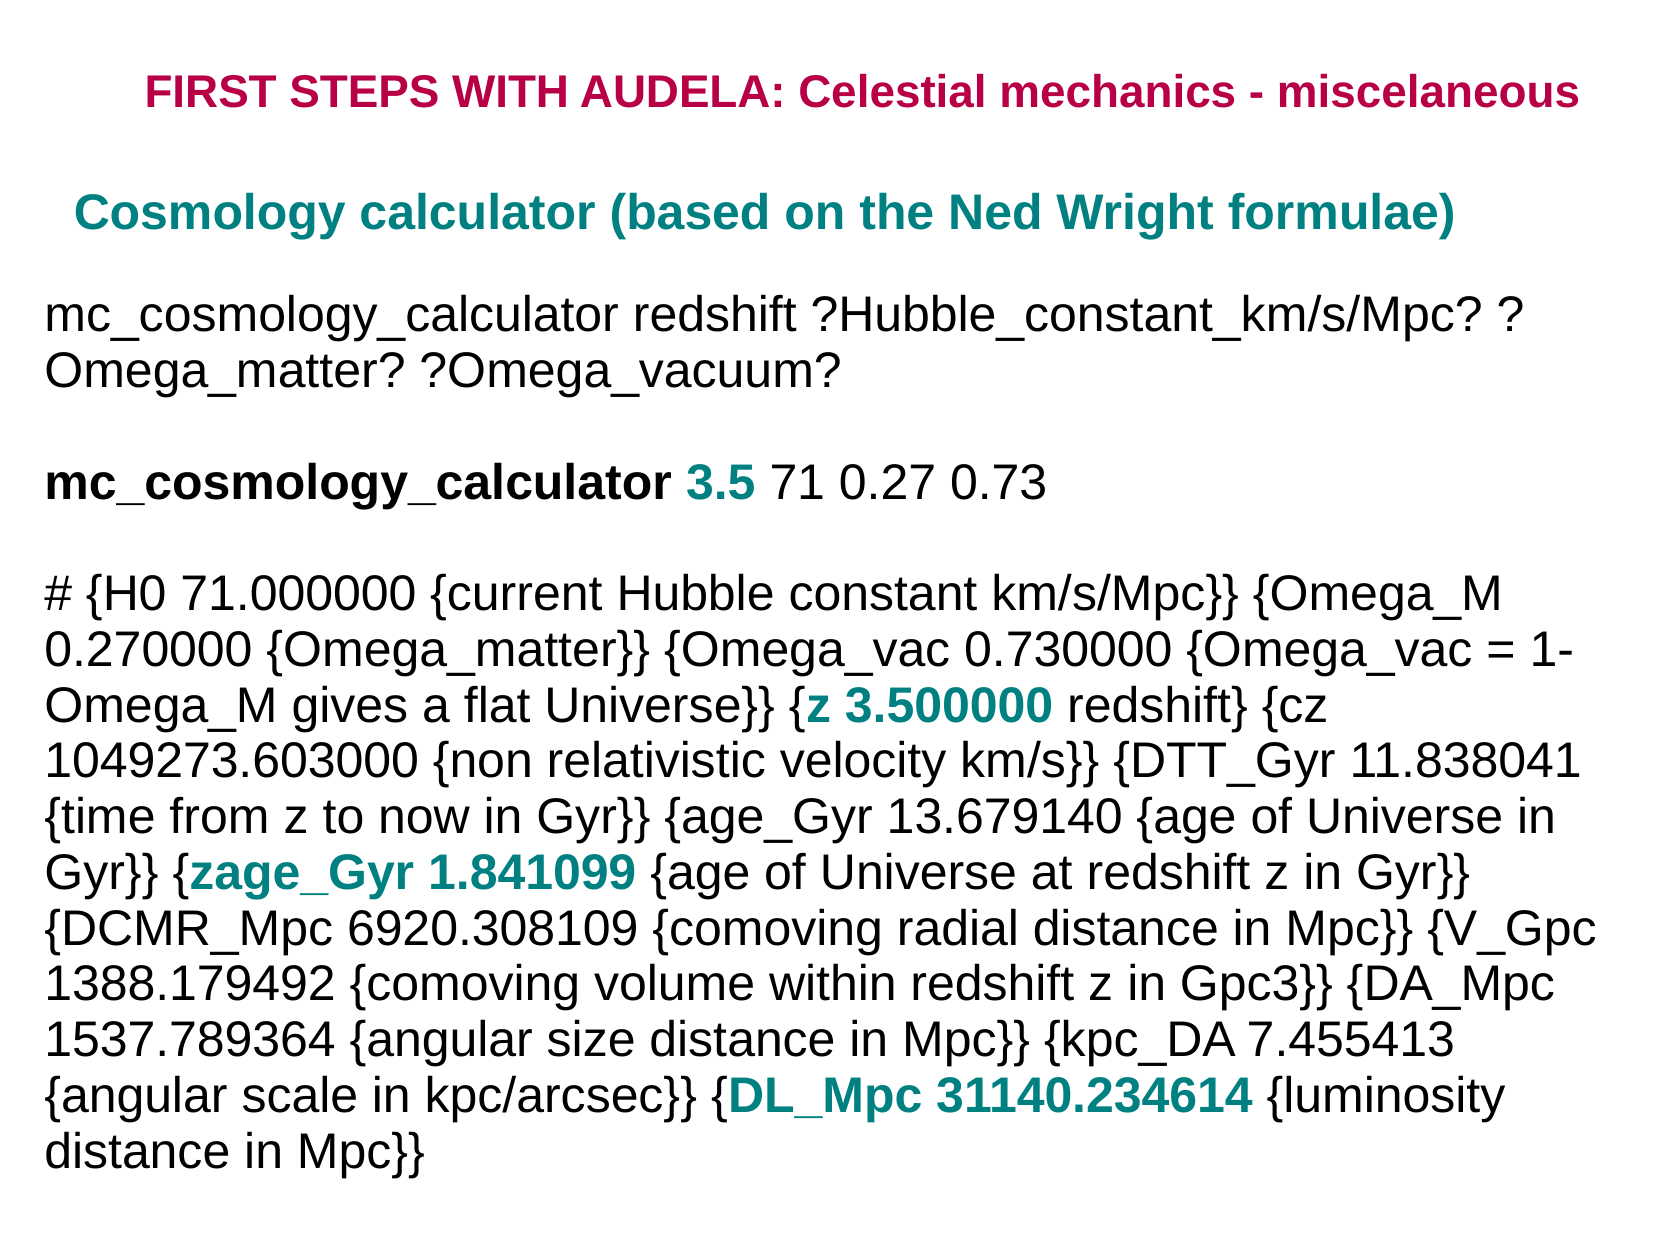

FIRST STEPS WITH AUDELA: Celestial mechanics - miscelaneous
Cosmology calculator (based on the Ned Wright formulae)
mc_cosmology_calculator redshift ?Hubble_constant_km/s/Mpc? ?Omega_matter? ?Omega_vacuum?
mc_cosmology_calculator 3.5 71 0.27 0.73
# {H0 71.000000 {current Hubble constant km/s/Mpc}} {Omega_M 0.270000 {Omega_matter}} {Omega_vac 0.730000 {Omega_vac = 1-Omega_M gives a flat Universe}} {z 3.500000 redshift} {cz 1049273.603000 {non relativistic velocity km/s}} {DTT_Gyr 11.838041 {time from z to now in Gyr}} {age_Gyr 13.679140 {age of Universe in Gyr}} {zage_Gyr 1.841099 {age of Universe at redshift z in Gyr}} {DCMR_Mpc 6920.308109 {comoving radial distance in Mpc}} {V_Gpc 1388.179492 {comoving volume within redshift z in Gpc3}} {DA_Mpc 1537.789364 {angular size distance in Mpc}} {kpc_DA 7.455413 {angular scale in kpc/arcsec}} {DL_Mpc 31140.234614 {luminosity distance in Mpc}}